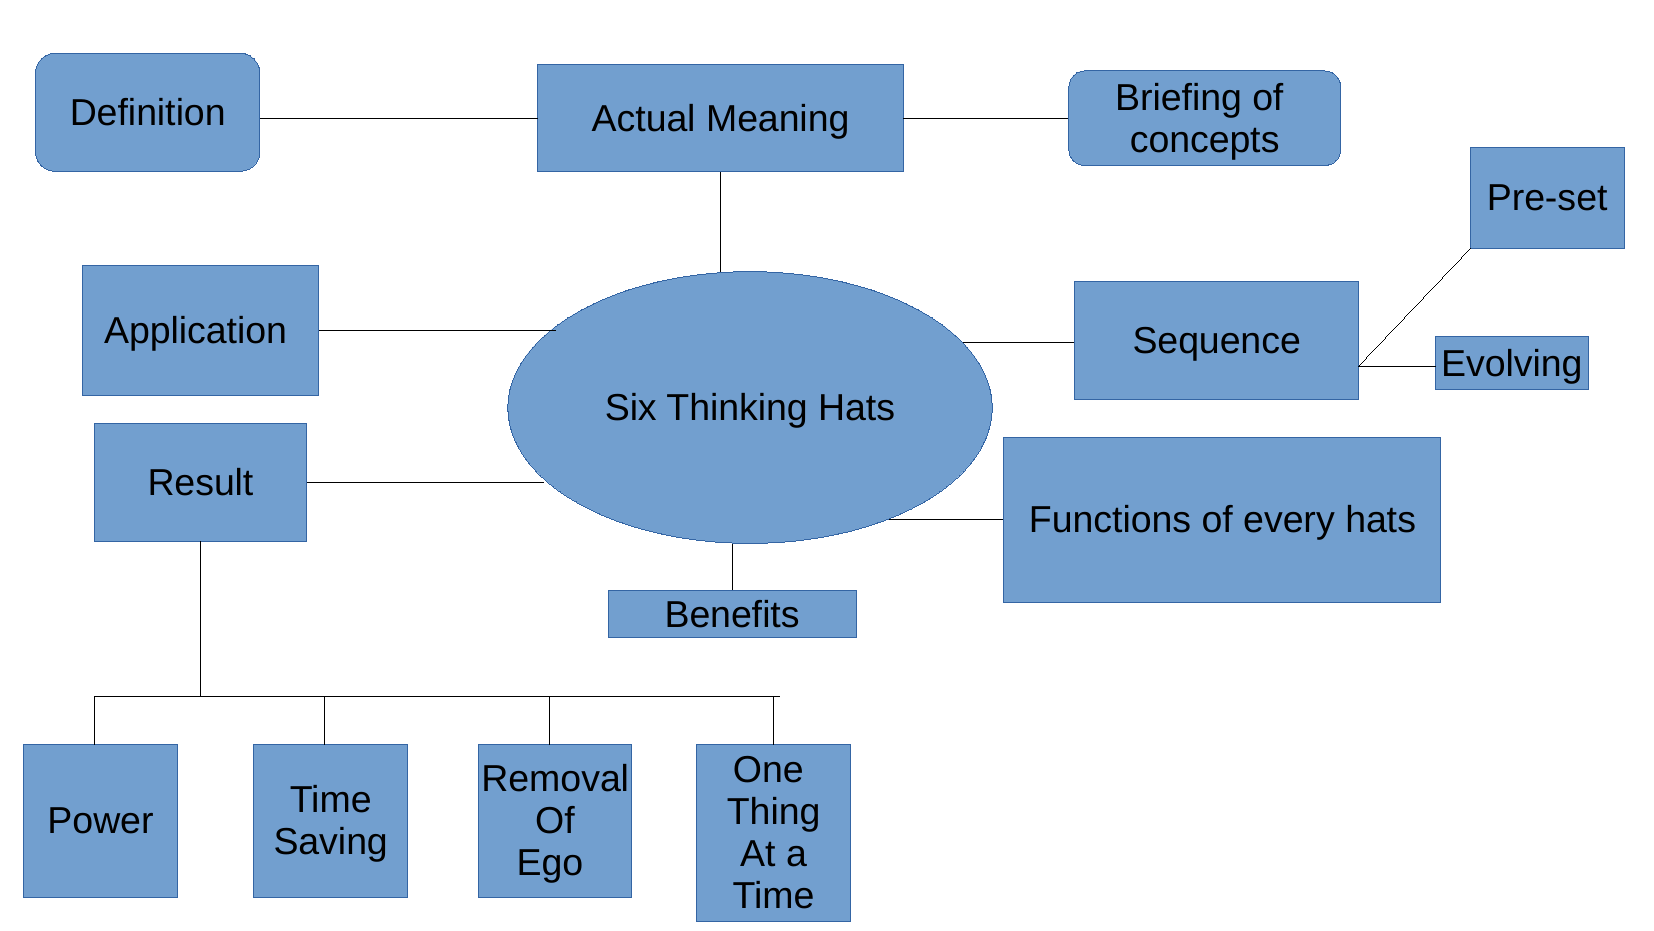

Definition
Actual Meaning
Briefing of
concepts
Pre-set
Application
 Six Thinking Hats
Sequence
Evolving
Result
Functions of every hats
Benefits
Power
Time
Saving
Removal
Of
Ego
One
Thing
At a
Time